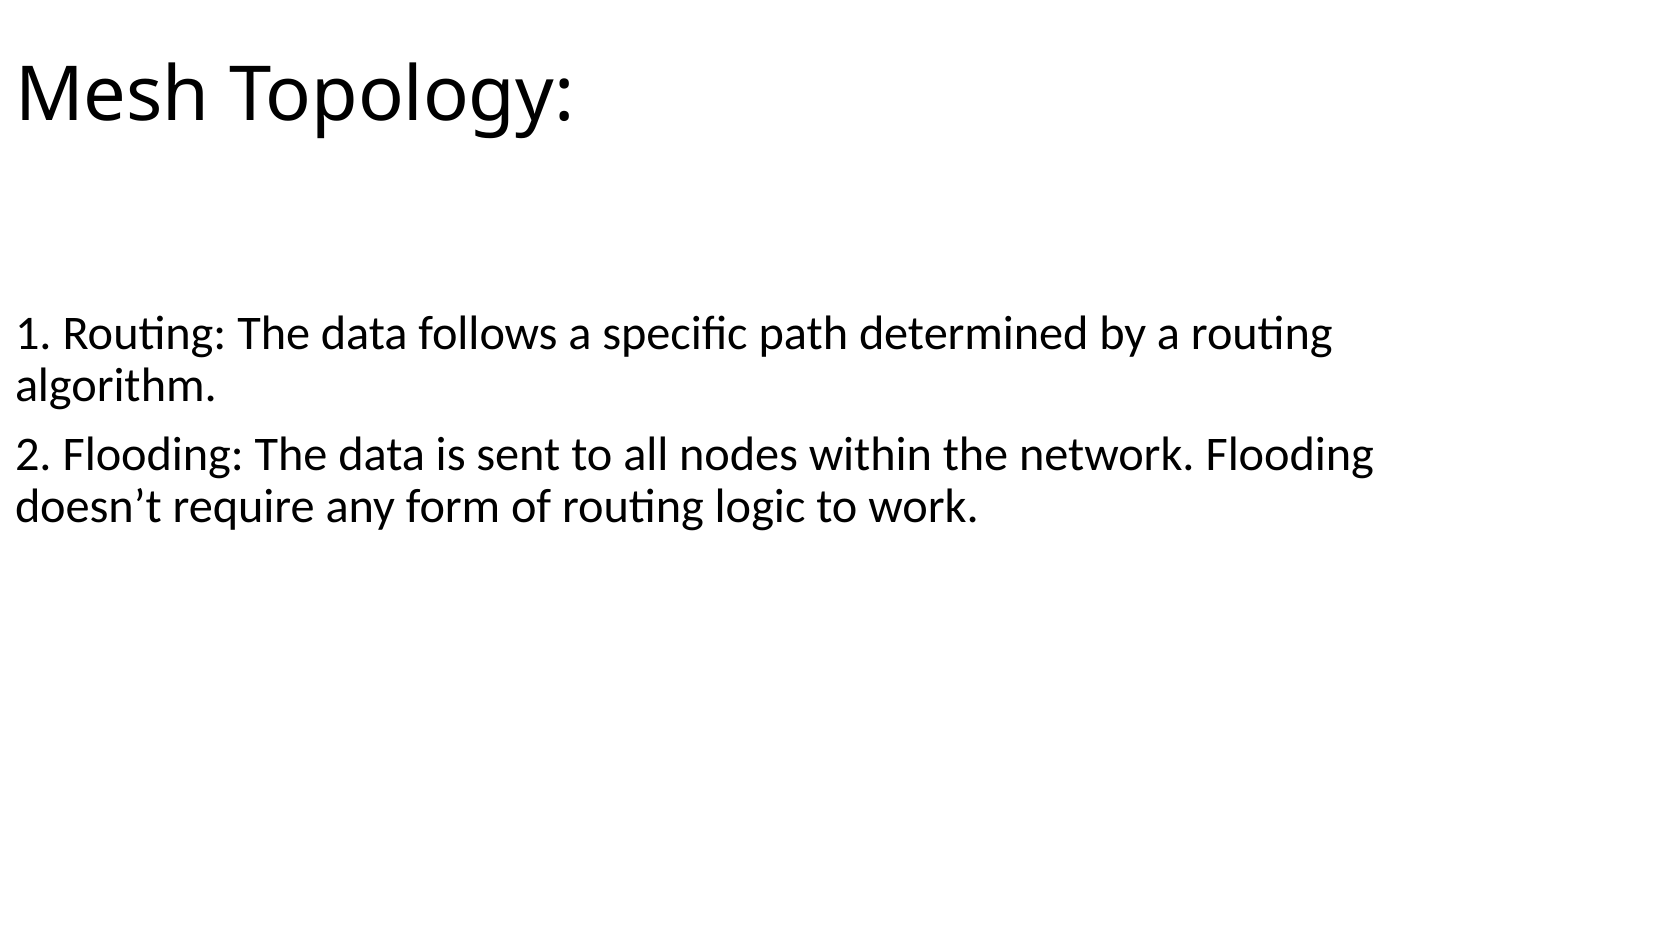

# Mesh Topology:
1. Routing: The data follows a specific path determined by a routing algorithm.
2. Flooding: The data is sent to all nodes within the network. Flooding doesn’t require any form of routing logic to work.